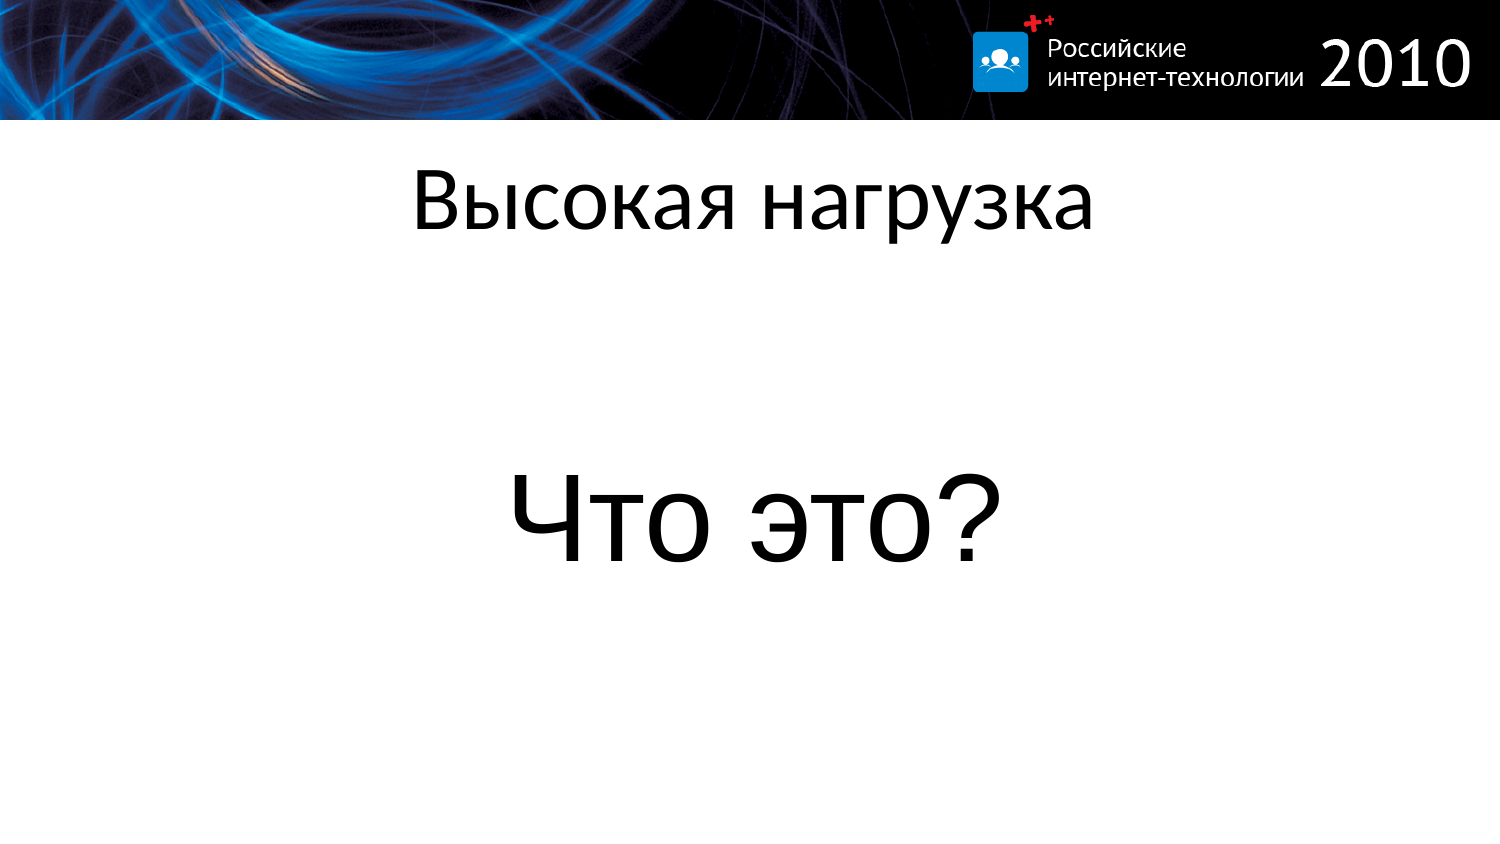

# Высокая нагрузка
Что это?
Текст слайда, рисунки. Старайтесь не захламлять текст лишними данными, параметрами. Вот немного тезисов:
 Для демонстрации используются плазмы – соотношение сторон 16:9!;
 Залы будут длинными (в среднем около 20 метров), поэтому текст должен быть заметным;
 Код на слайде – плохая идея, он плохо читается издалека;
 Не забывайте выделять ключевые моменты;
 Формат презентации – Microsoft Power Point (как 2003, так и 2007) и PDF.